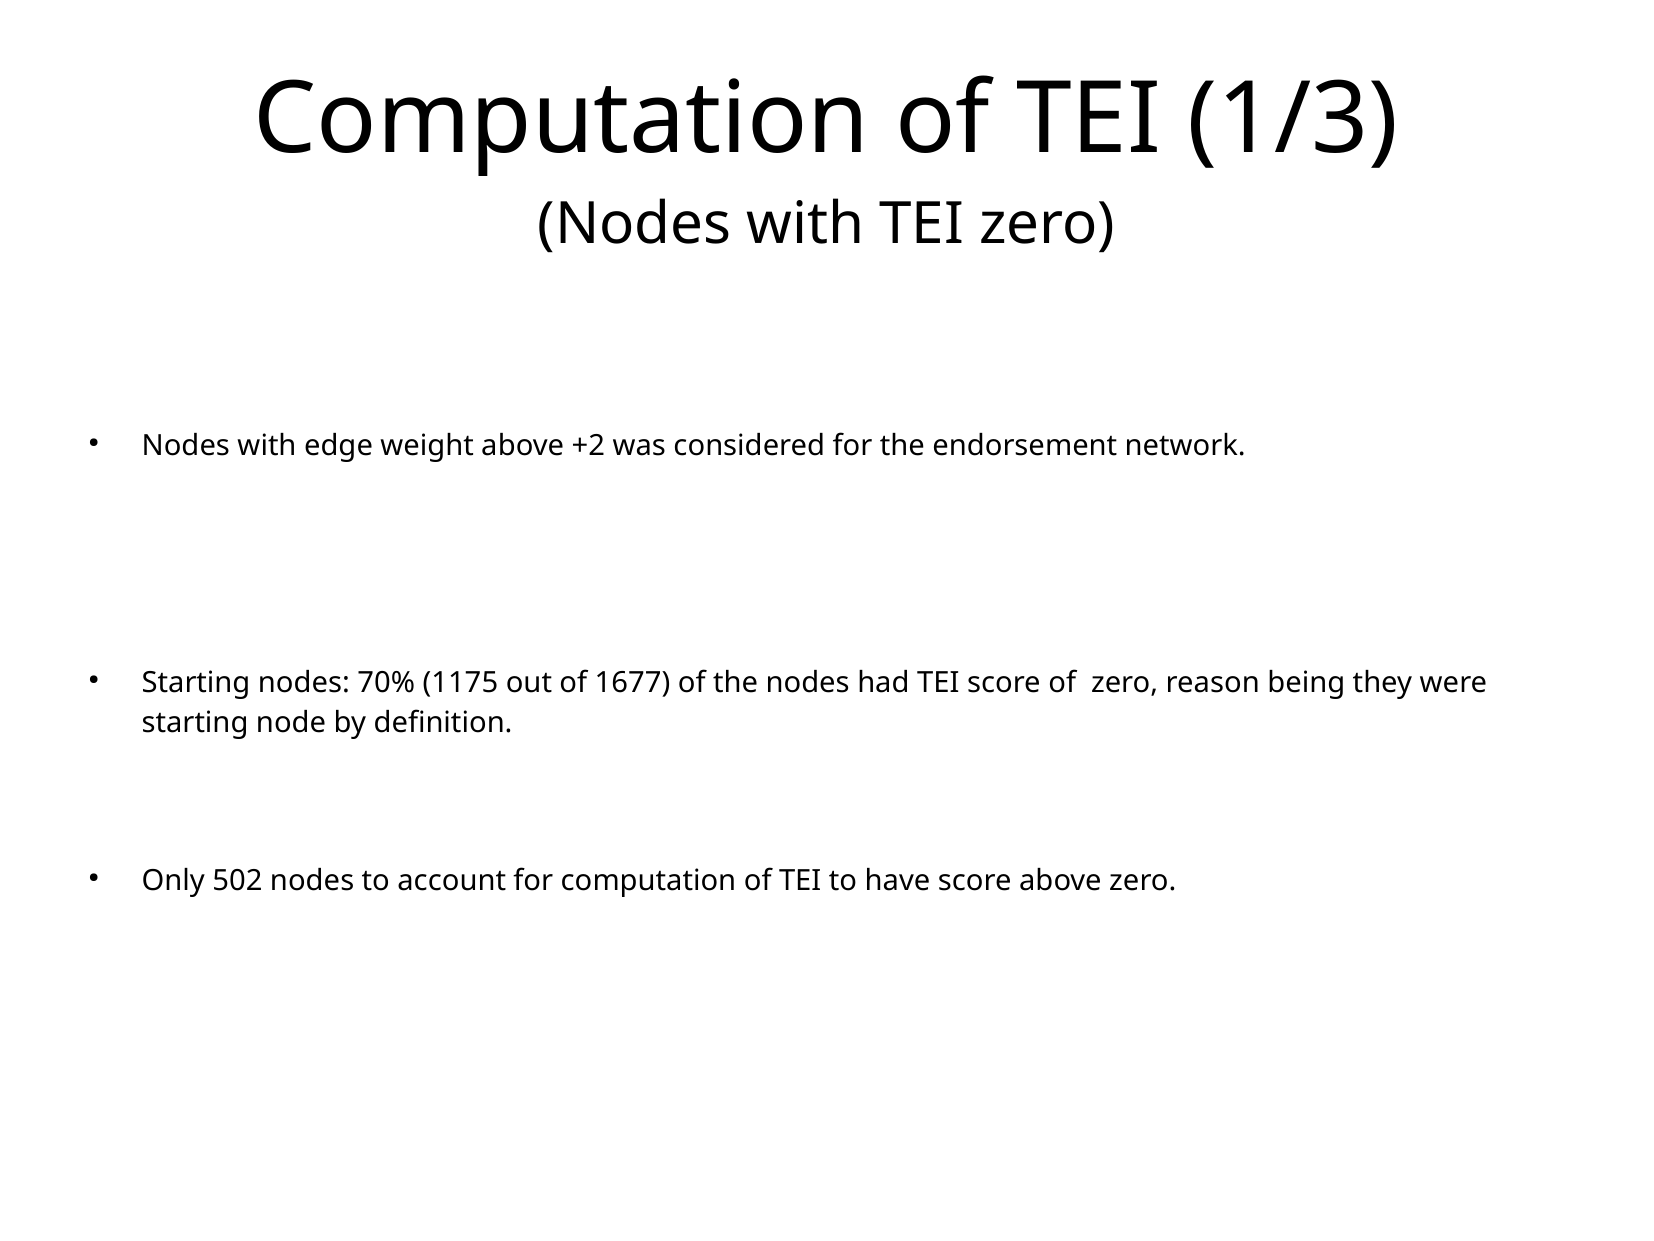

# Computation of TEI (1/3) (Nodes with TEI zero)
Nodes with edge weight above +2 was considered for the endorsement network.
Starting nodes: 70% (1175 out of 1677) of the nodes had TEI score of zero, reason being they were starting node by definition.
Only 502 nodes to account for computation of TEI to have score above zero.